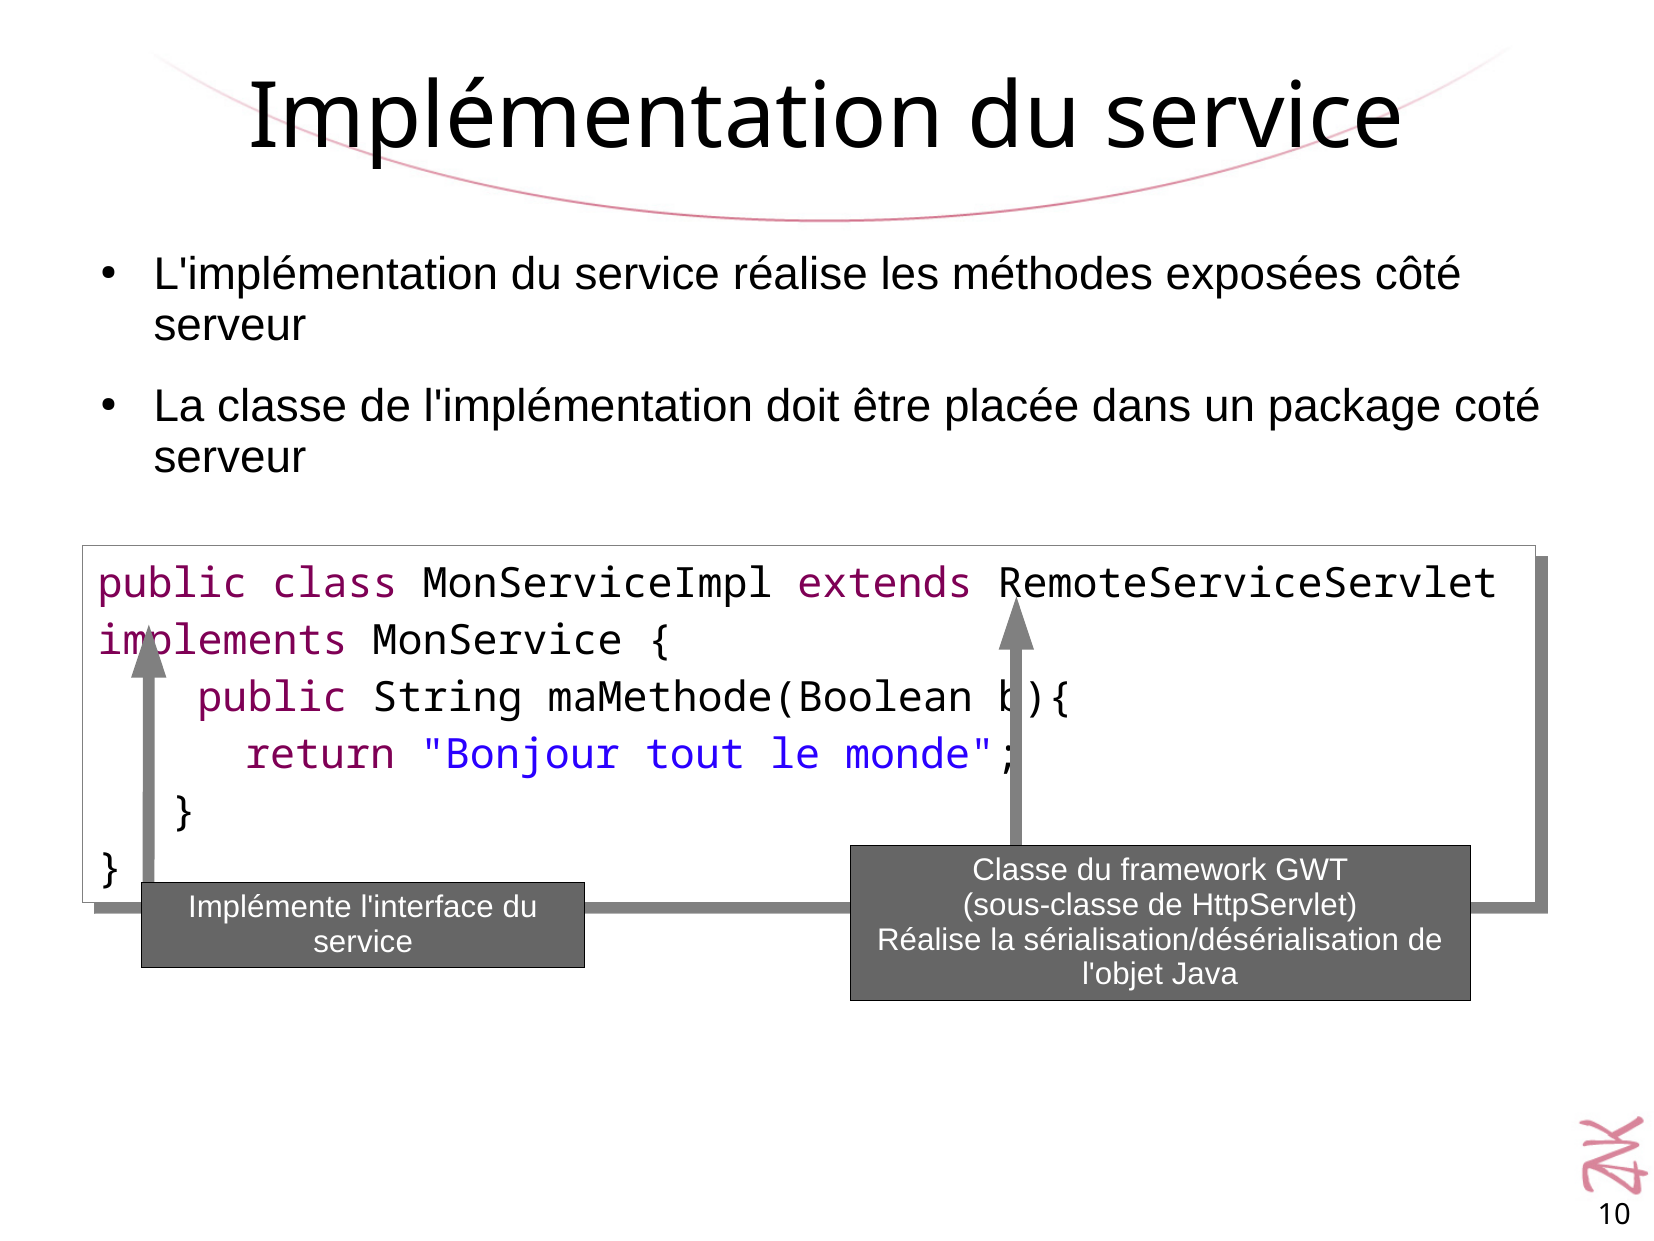

# Implémentation du service
L'implémentation du service réalise les méthodes exposées côté serveur
La classe de l'implémentation doit être placée dans un package coté serveur
public class MonServiceImpl extends RemoteServiceServlet implements MonService {
 public String maMethode(Boolean b){
		return "Bonjour tout le monde";
	}
}
Classe du framework GWT
(sous-classe de HttpServlet)
Réalise la sérialisation/désérialisation de l'objet Java
Implémente l'interface du service
10